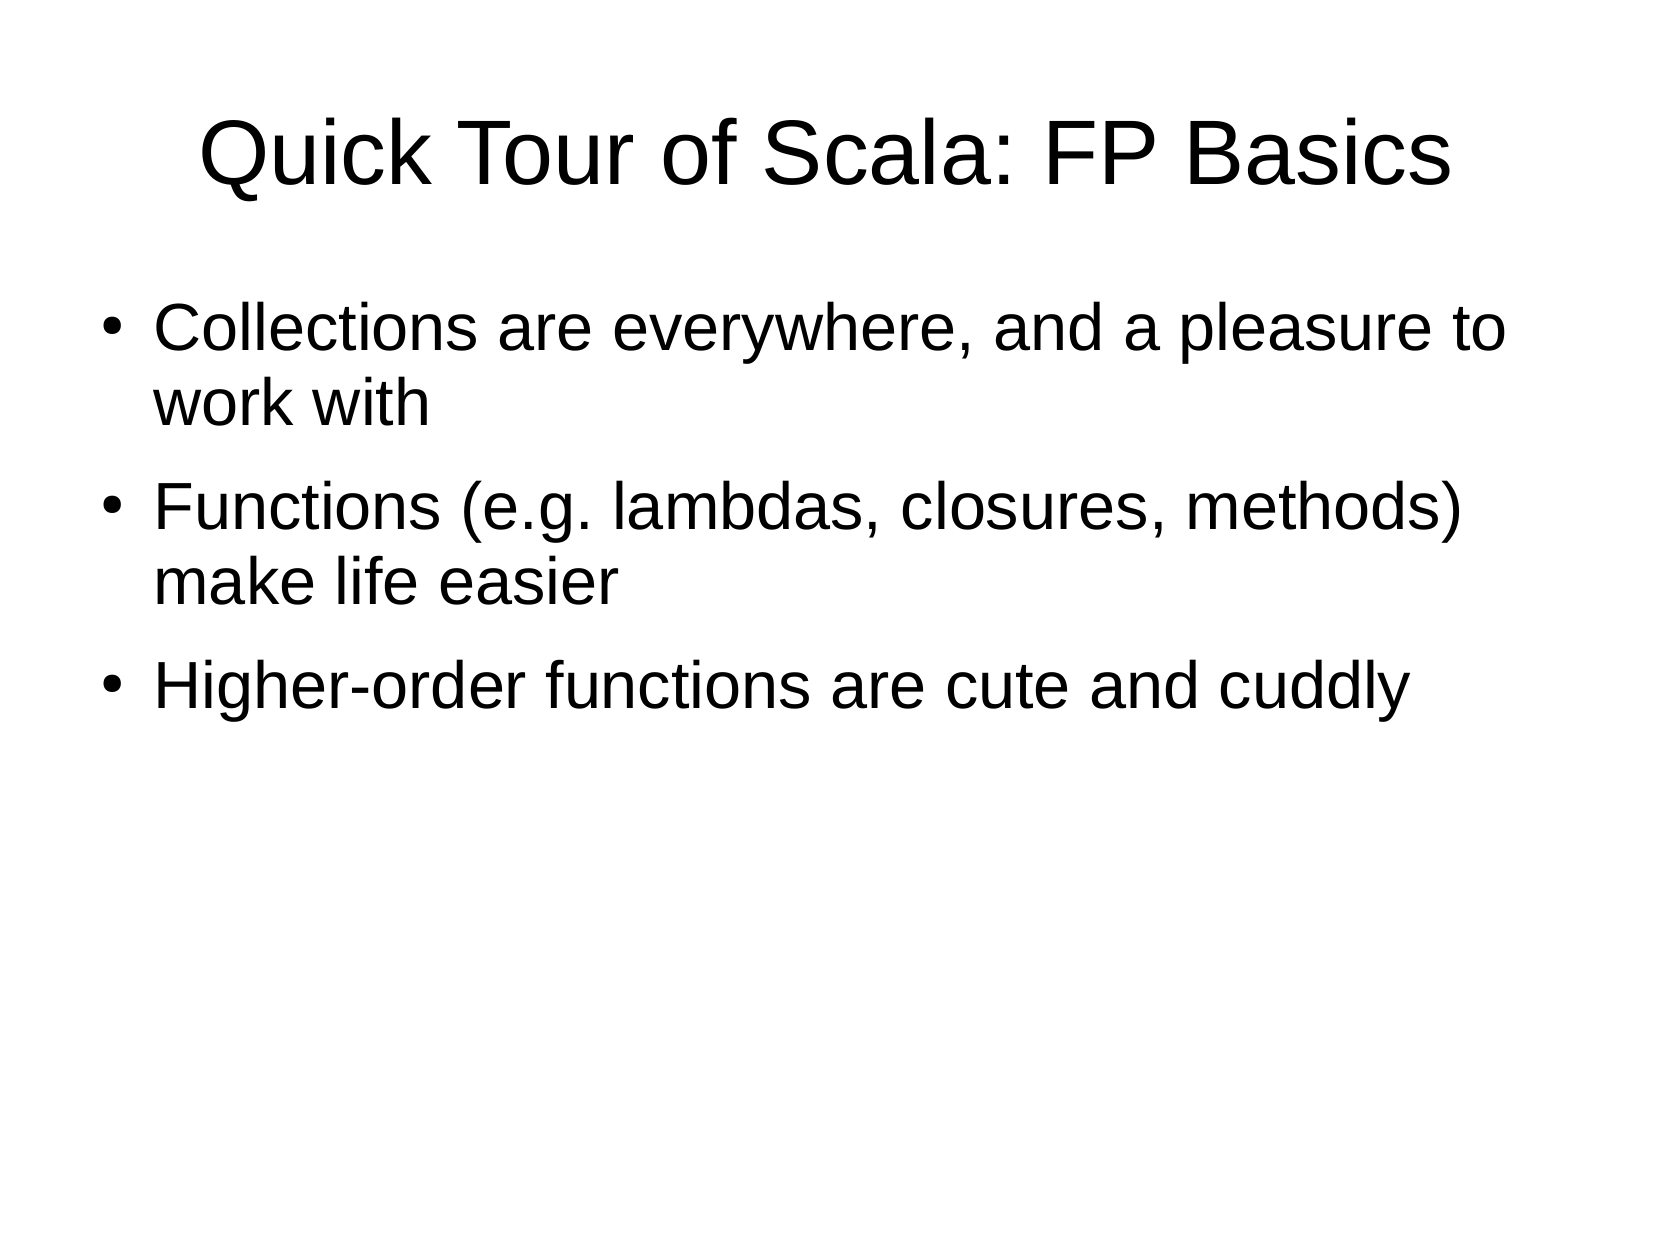

# Quick Tour of Scala: FP Basics
Collections are everywhere, and a pleasure to work with
Functions (e.g. lambdas, closures, methods) make life easier
Higher-order functions are cute and cuddly